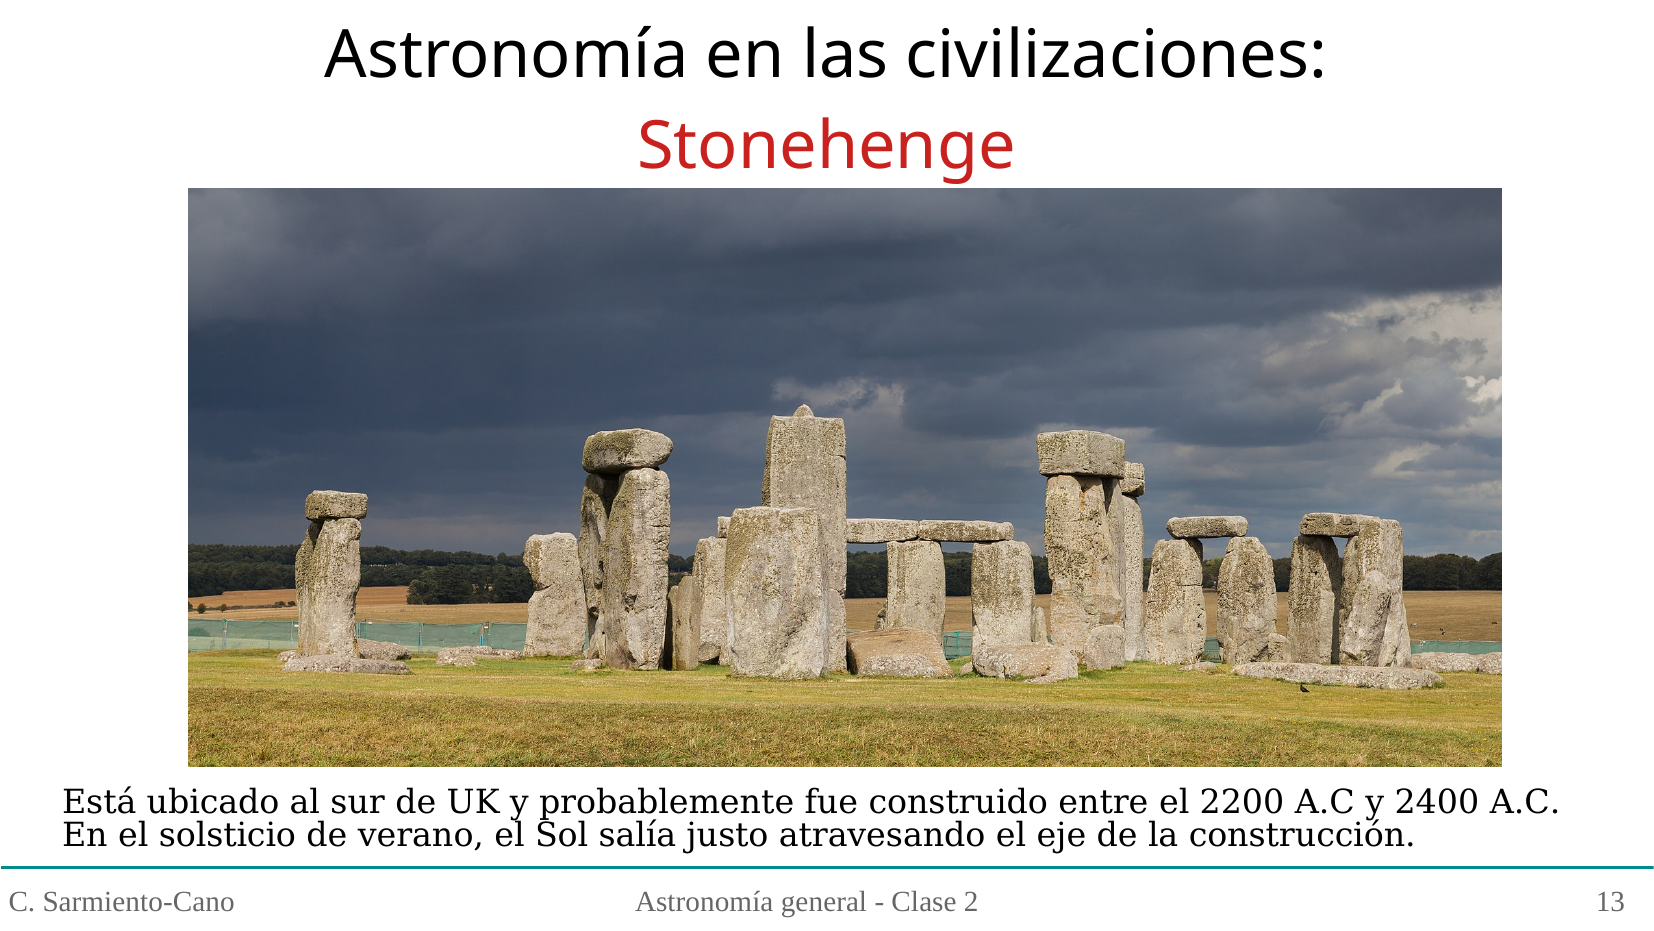

# Astronomía en las civilizaciones: Stonehenge
Está ubicado al sur de UK y probablemente fue construido entre el 2200 A.C y 2400 A.C. En el solsticio de verano, el Sol salía justo atravesando el eje de la construcción.
13